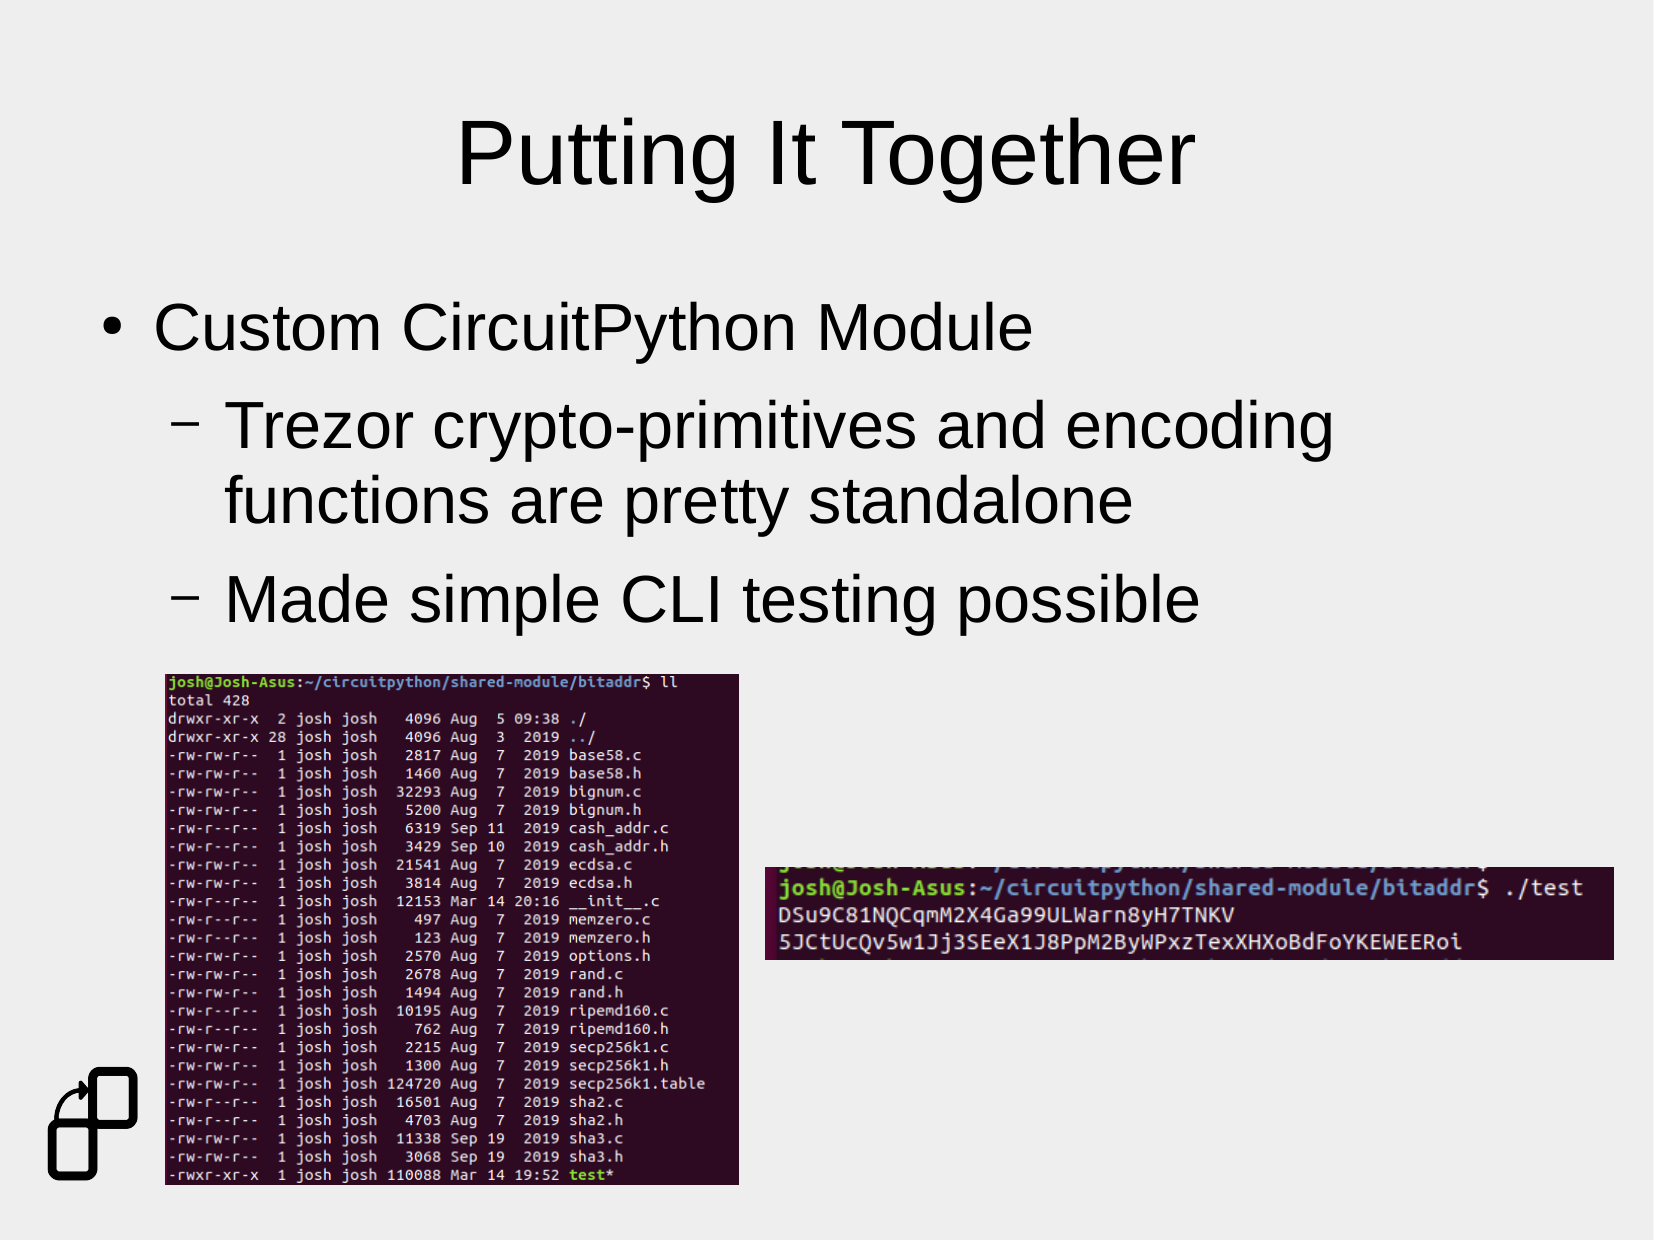

# Putting It Together
Custom CircuitPython Module
Trezor crypto-primitives and encoding functions are pretty standalone
Made simple CLI testing possible